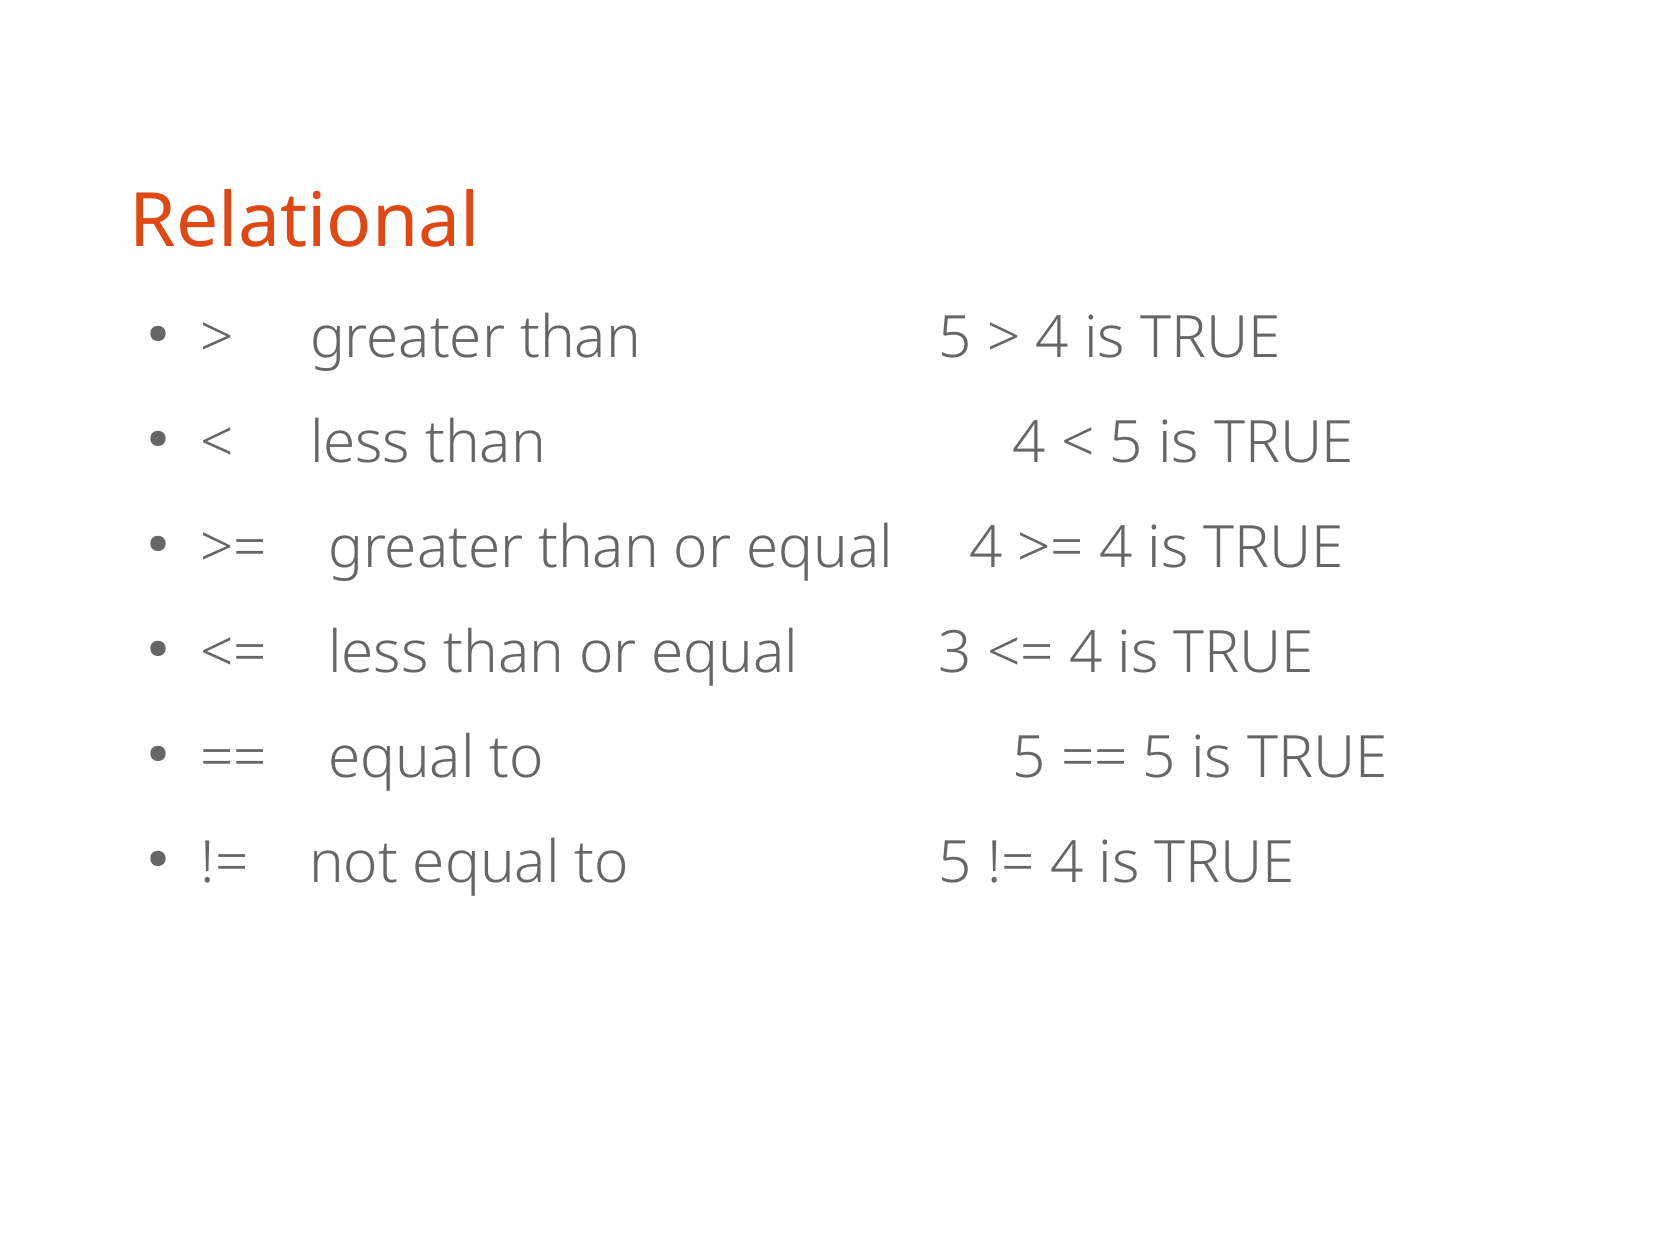

# Relational
> greater than 		5 > 4 is TRUE
< less than 			4 < 5 is TRUE
>= greater than or equal 4 >= 4 is TRUE
<= less than or equal 	3 <= 4 is TRUE
== equal to 			5 == 5 is TRUE
!= not equal to 		5 != 4 is TRUE